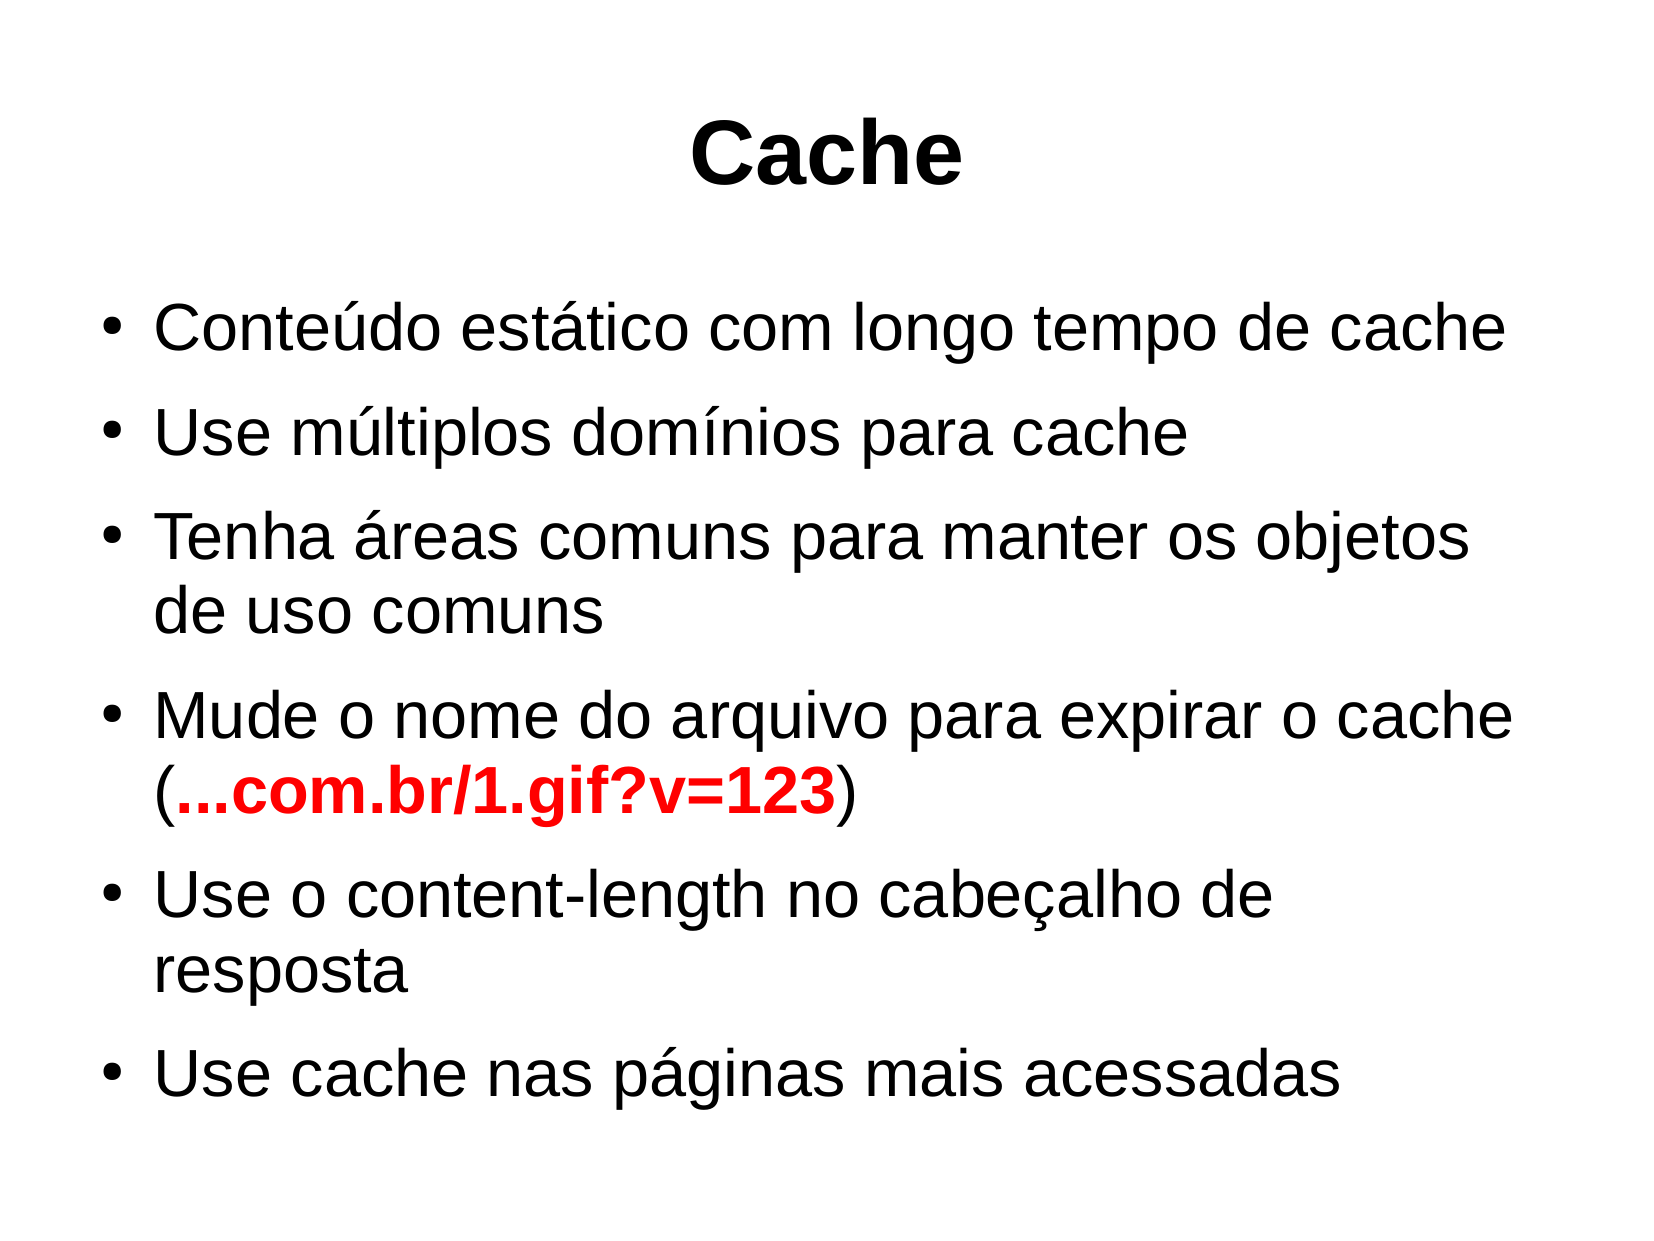

# Cache
Conteúdo estático com longo tempo de cache
Use múltiplos domínios para cache
Tenha áreas comuns para manter os objetos de uso comuns
Mude o nome do arquivo para expirar o cache (...com.br/1.gif?v=123)
Use o content-length no cabeçalho de resposta
Use cache nas páginas mais acessadas